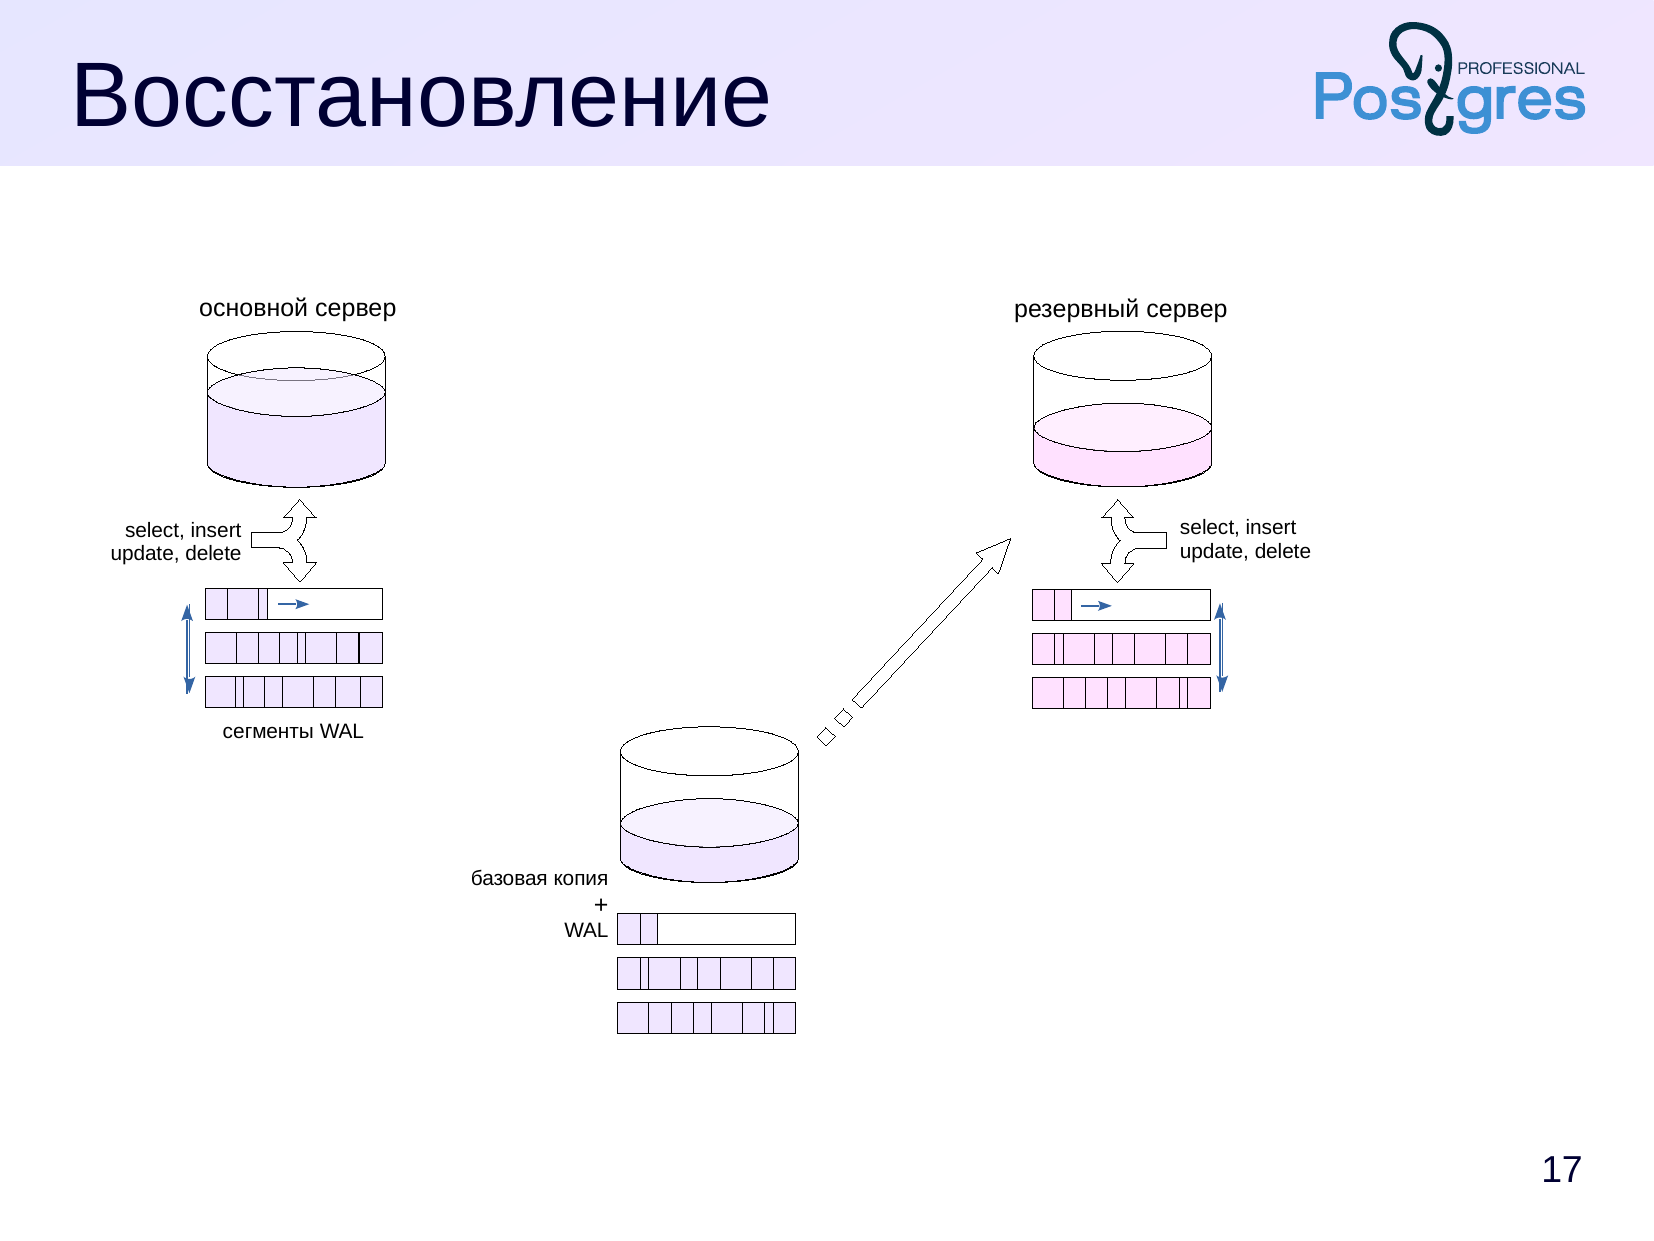

# Восстановление
основной сервер
резервный сервер
select, insert
update, delete
select, insert
update, delete
сегменты WAL
базовая копия
+
WAL